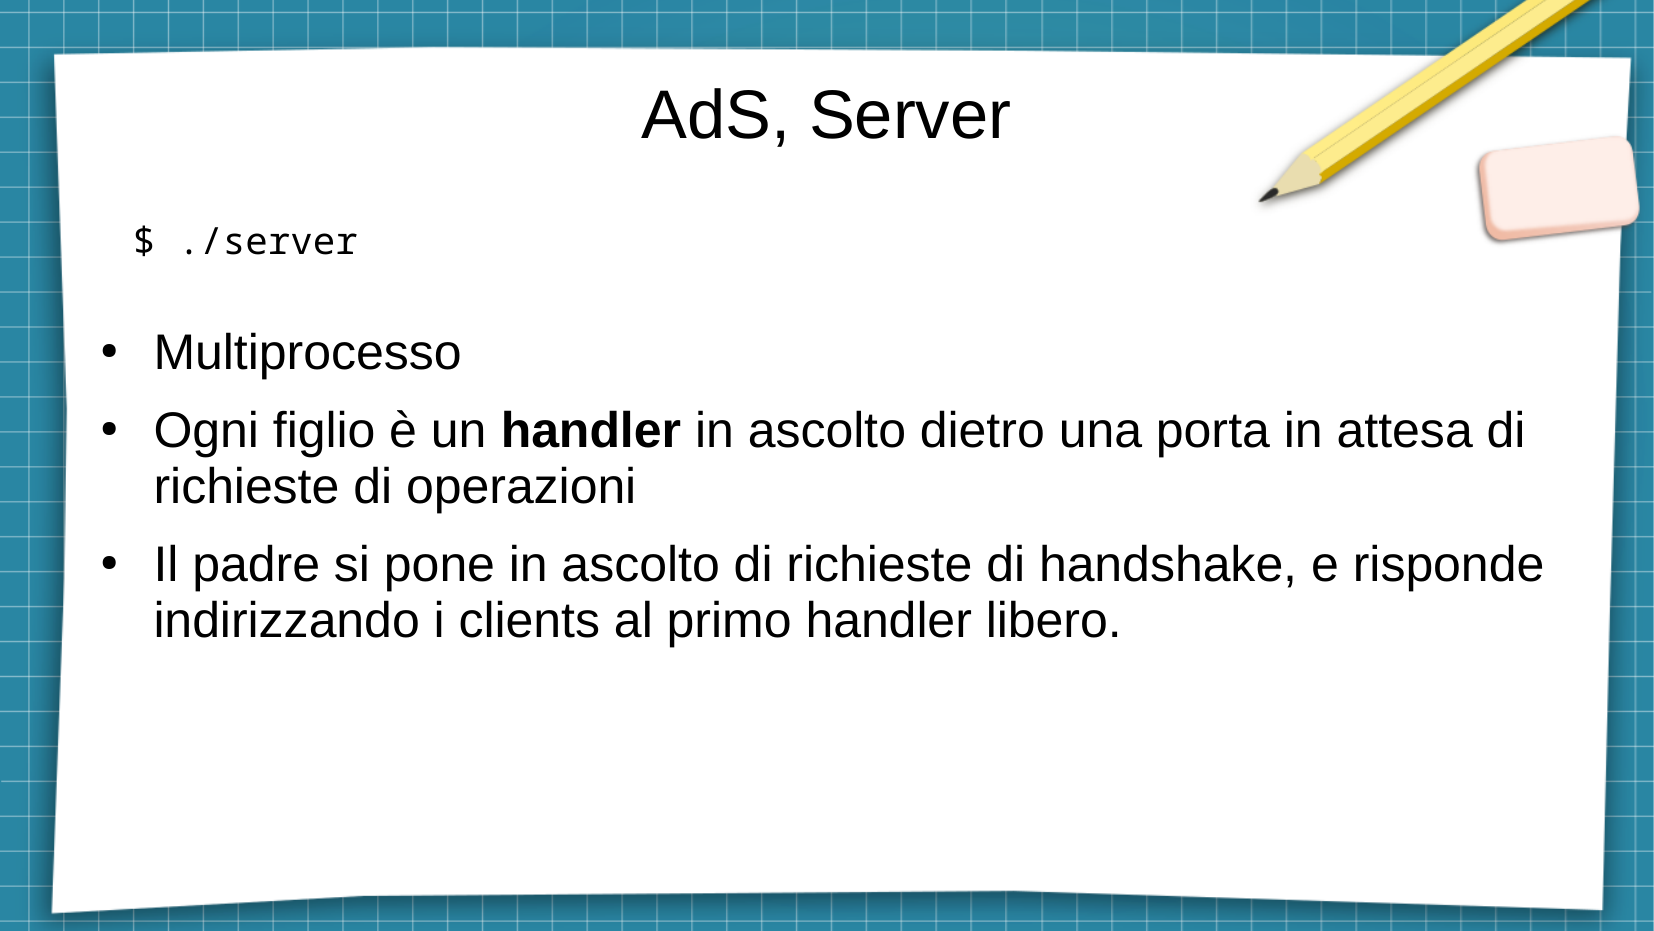

# AdS, Server
$ ./server
Multiprocesso
Ogni figlio è un handler in ascolto dietro una porta in attesa di richieste di operazioni
Il padre si pone in ascolto di richieste di handshake, e risponde indirizzando i clients al primo handler libero.